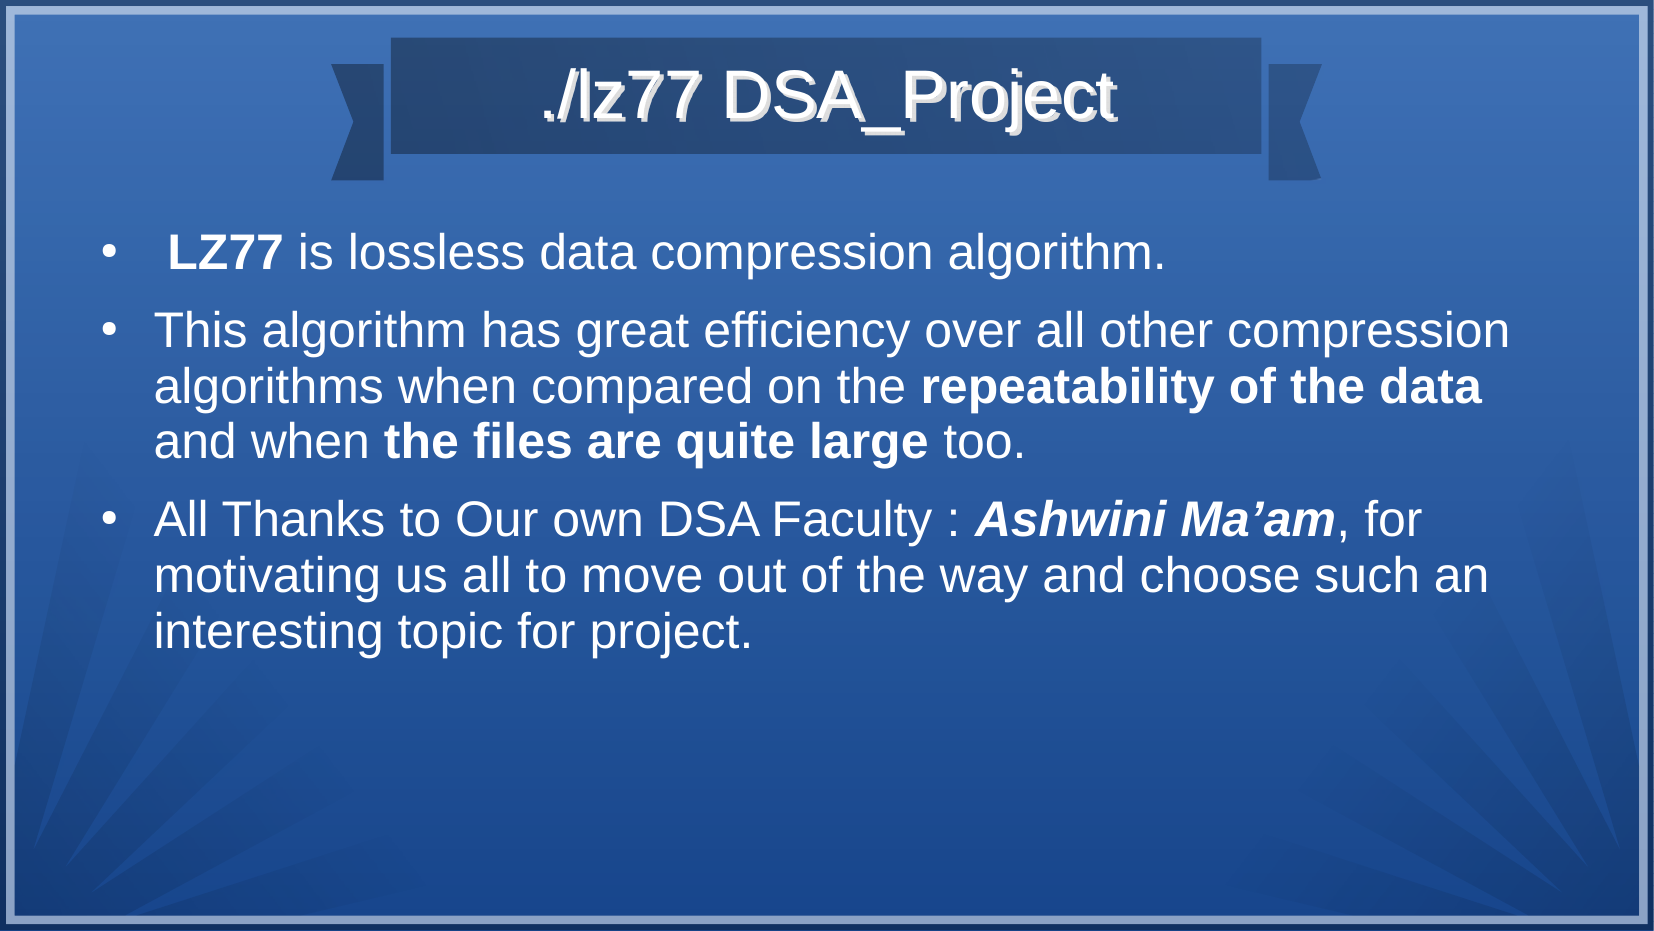

# ./lz77 DSA_Project
 LZ77 is lossless data compression algorithm.
This algorithm has great efficiency over all other compression algorithms when compared on the repeatability of the data and when the files are quite large too.
All Thanks to Our own DSA Faculty : Ashwini Ma’am, for motivating us all to move out of the way and choose such an interesting topic for project.